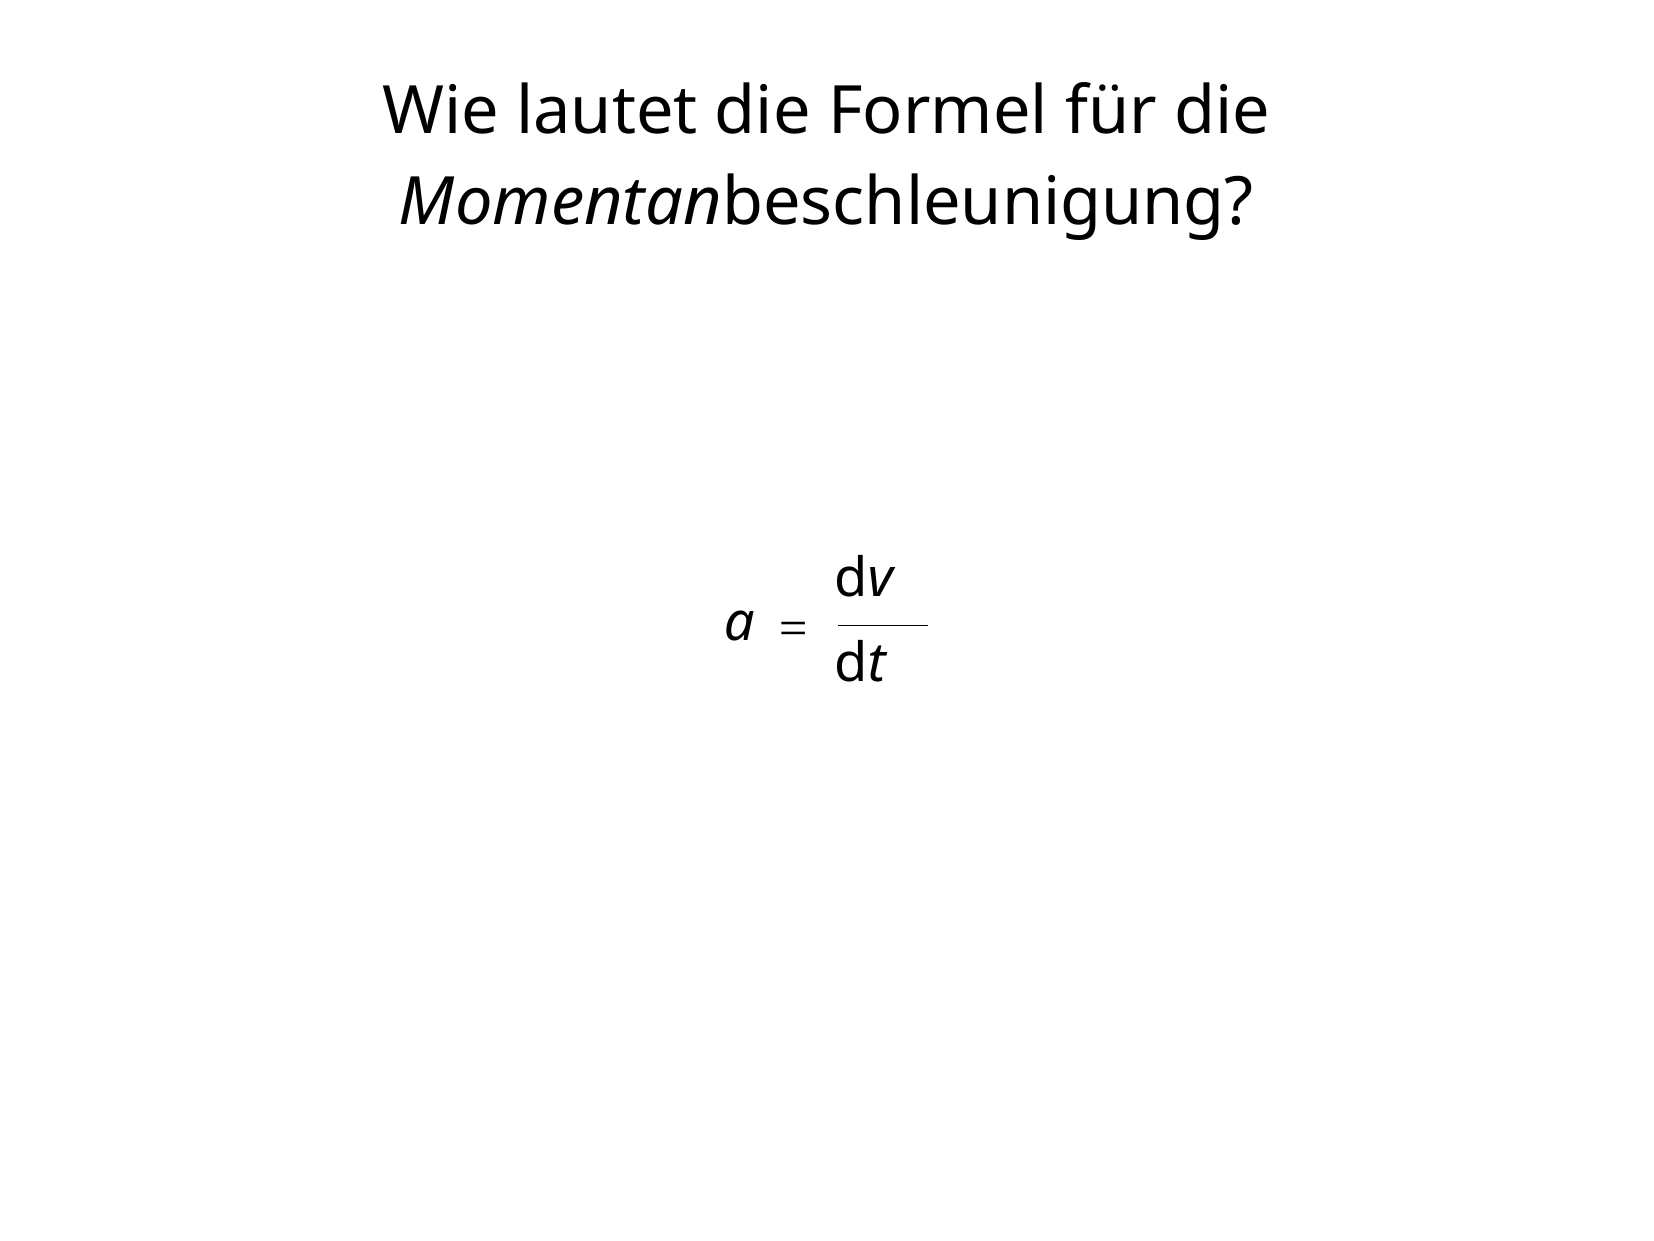

# Wie lautet die Formel für die Momentanbeschleunigung?